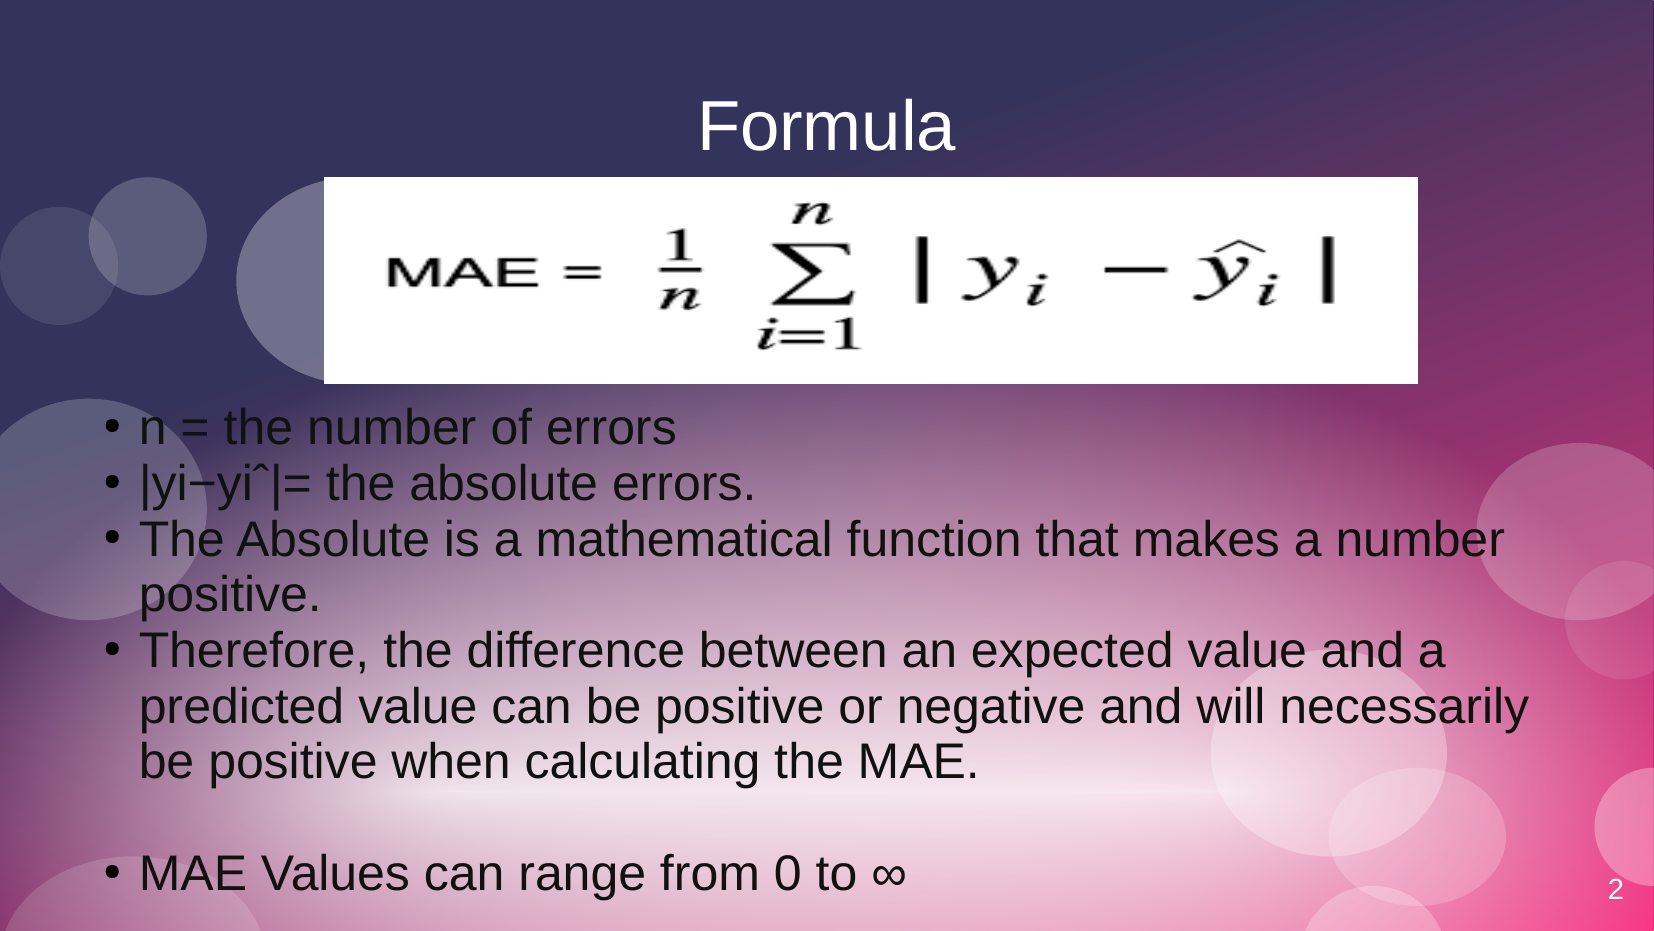

# Formula
n = the number of errors
|yi−yiˆ|= the absolute errors.
The Absolute is a mathematical function that makes a number positive.
Therefore, the difference between an expected value and a predicted value can be positive or negative and will necessarily be positive when calculating the MAE.
MAE Values can range from 0 to ∞